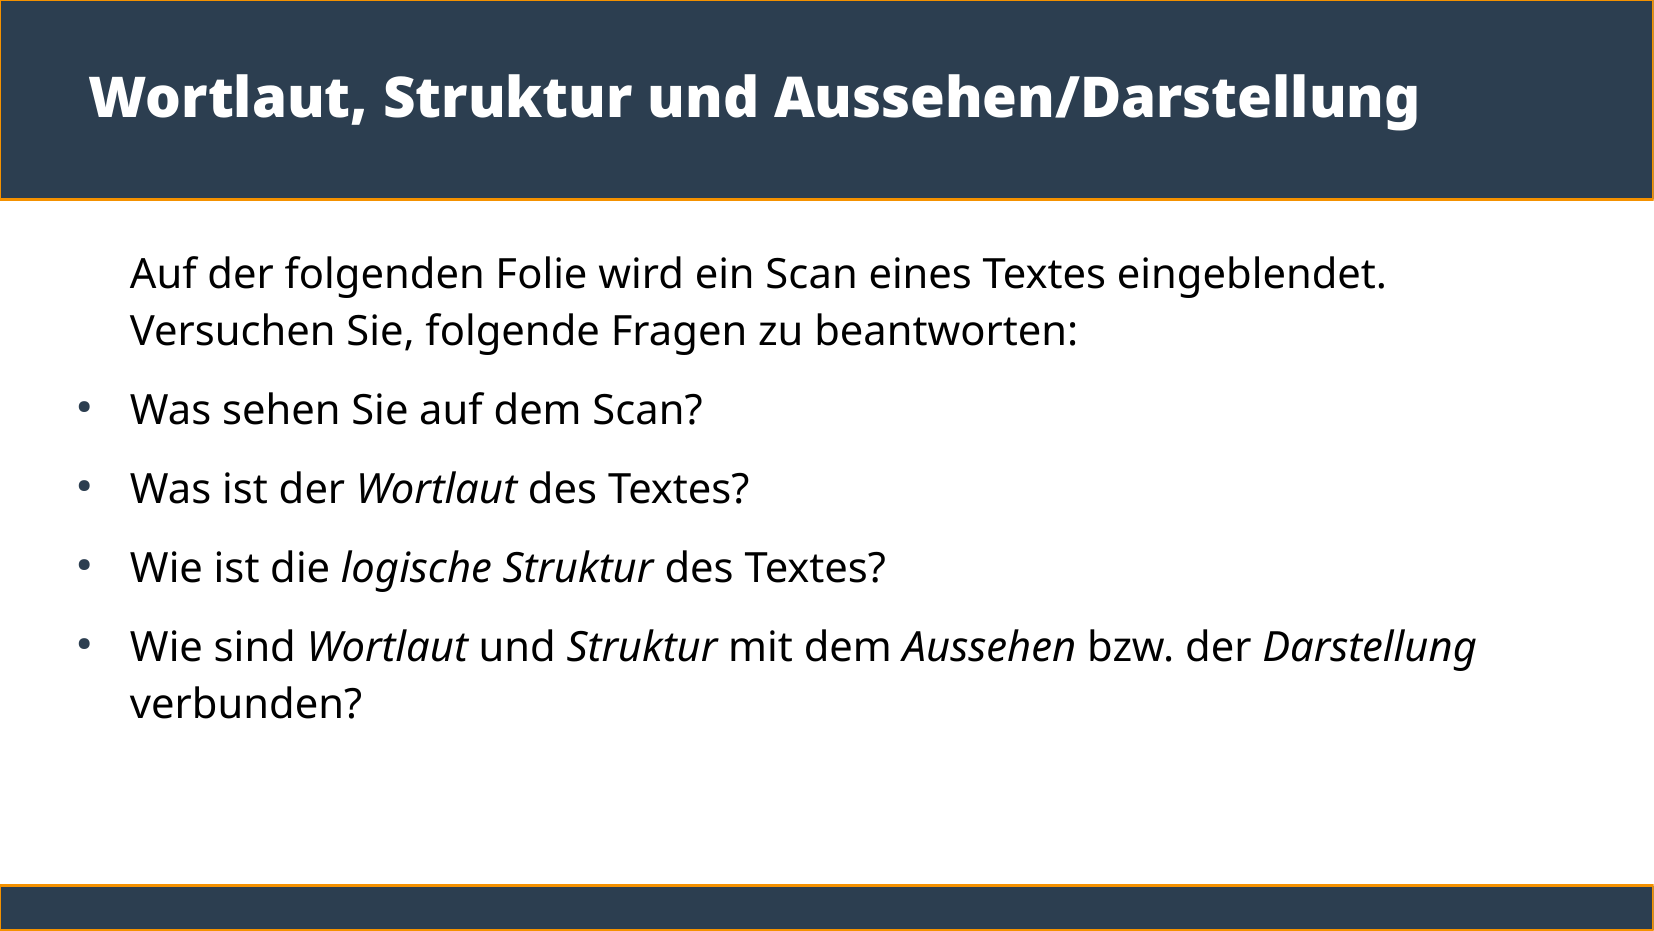

# Wortlaut, Struktur und Aussehen/Darstellung
Auf der folgenden Folie wird ein Scan eines Textes eingeblendet.
Versuchen Sie, folgende Fragen zu beantworten:
Was sehen Sie auf dem Scan?
Was ist der Wortlaut des Textes?
Wie ist die logische Struktur des Textes?
Wie sind Wortlaut und Struktur mit dem Aussehen bzw. der Darstellung verbunden?